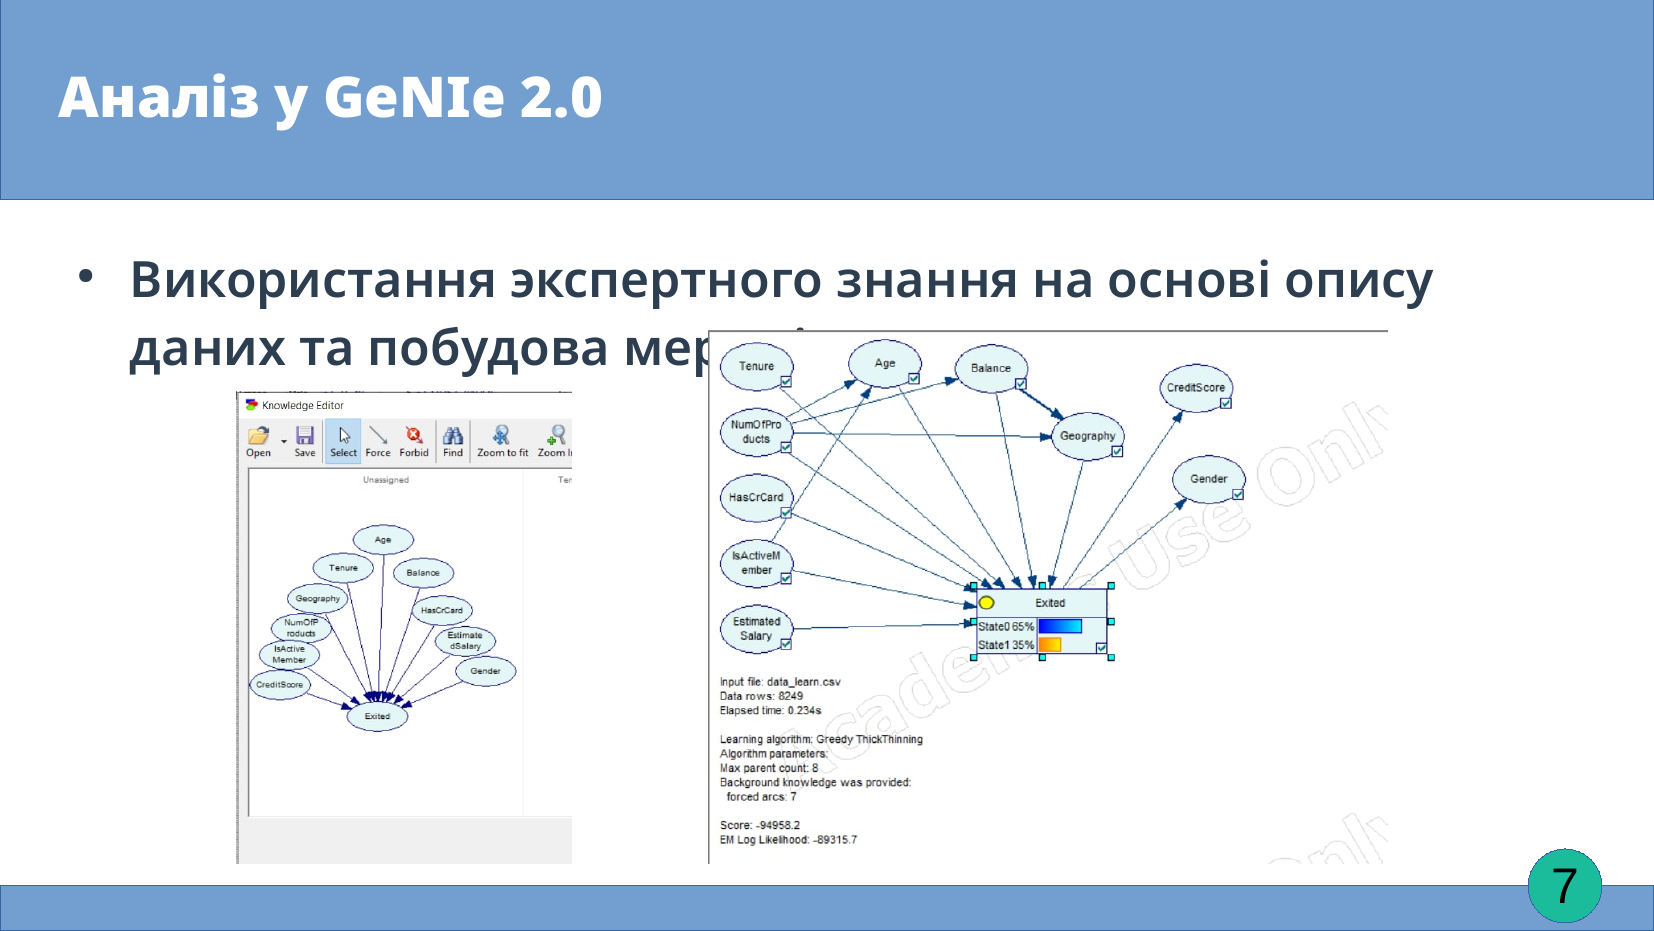

# Аналіз у GeNIe 2.0
Використання экспертного знання на основі опису даних та побудова мережі